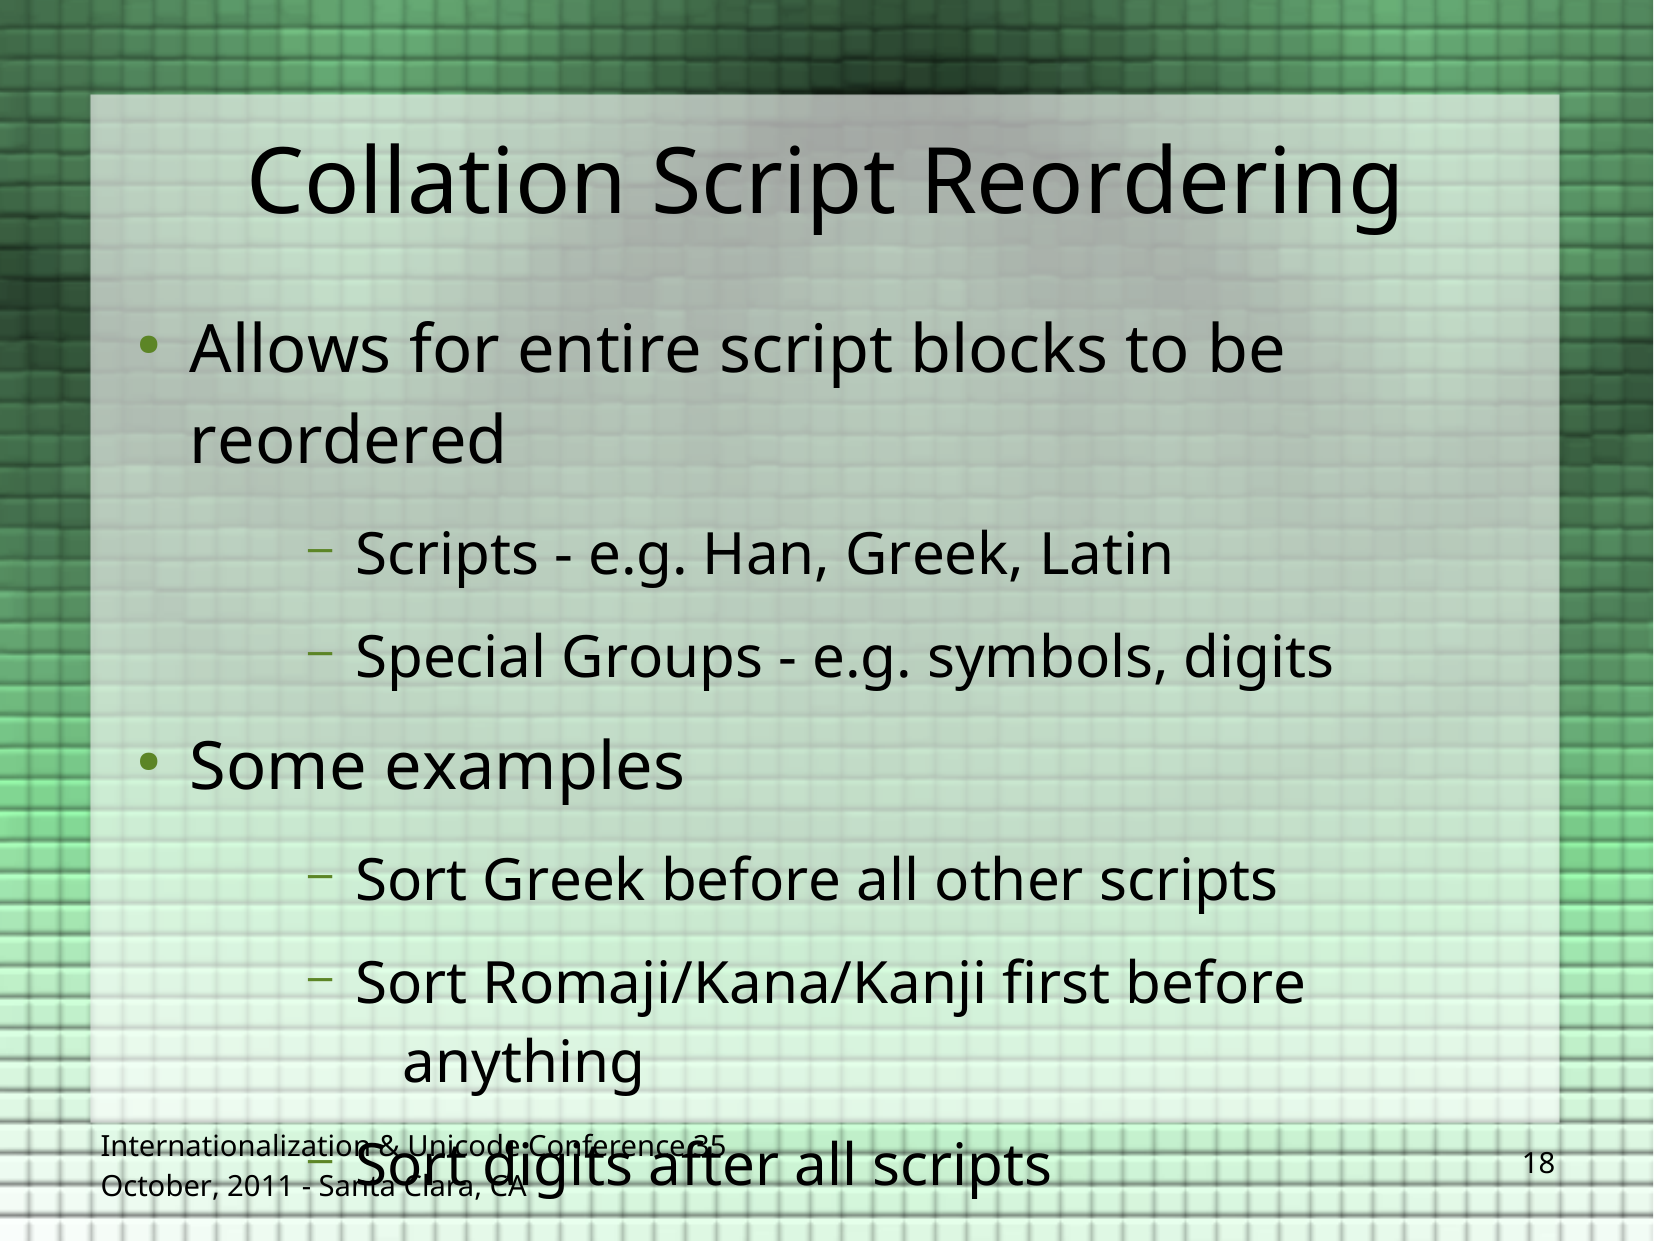

# Collation Script Reordering
Allows for entire script blocks to be reordered
Scripts - e.g. Han, Greek, Latin
Special Groups - e.g. symbols, digits
Some examples
Sort Greek before all other scripts
Sort Romaji/Kana/Kanji first before anything
Sort digits after all scripts
Available via API & custom data
CLDR/ICU data not yet changed